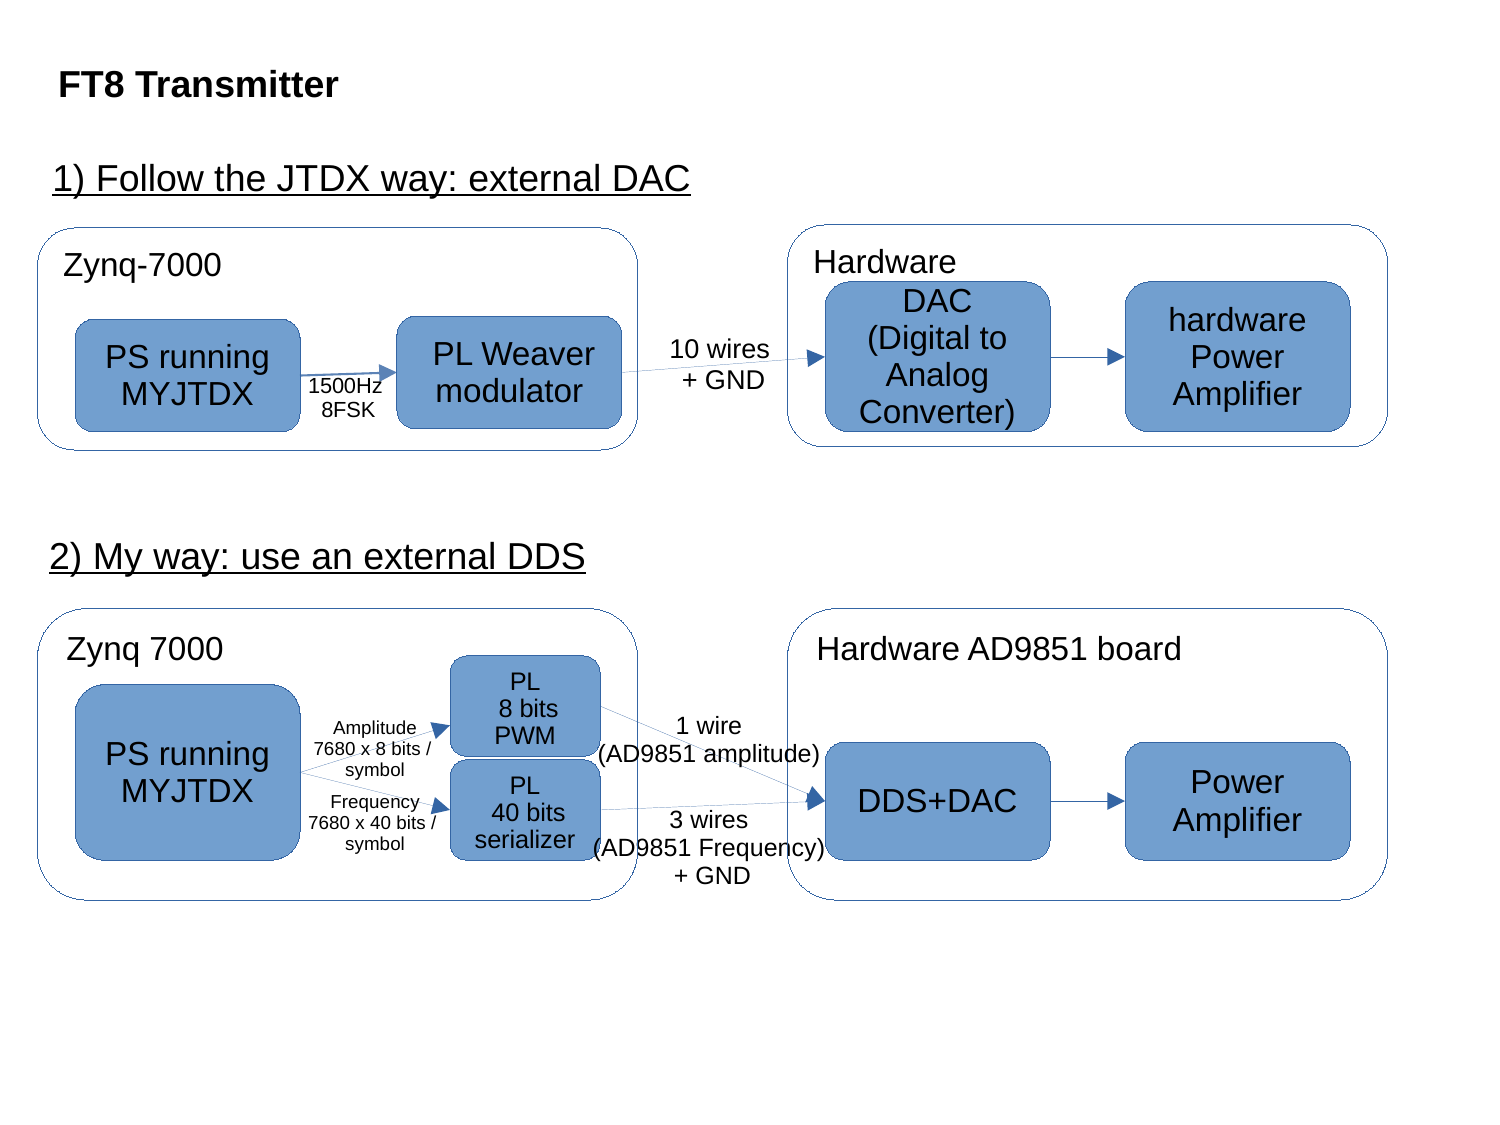

FT8 Transmitter
1) Follow the JTDX way: external DAC
Hardware
Zynq-7000
DAC (Digital to Analog Converter)
hardware Power Amplifier
 PL Weaver modulator
PS running MYJTDX
2) My way: use an external DDS
Zynq 7000
Hardware AD9851 board
PL
 8 bits PWM
PS running MYJTDX
DDS+DAC
Power Amplifier
PL
 40 bits serializer